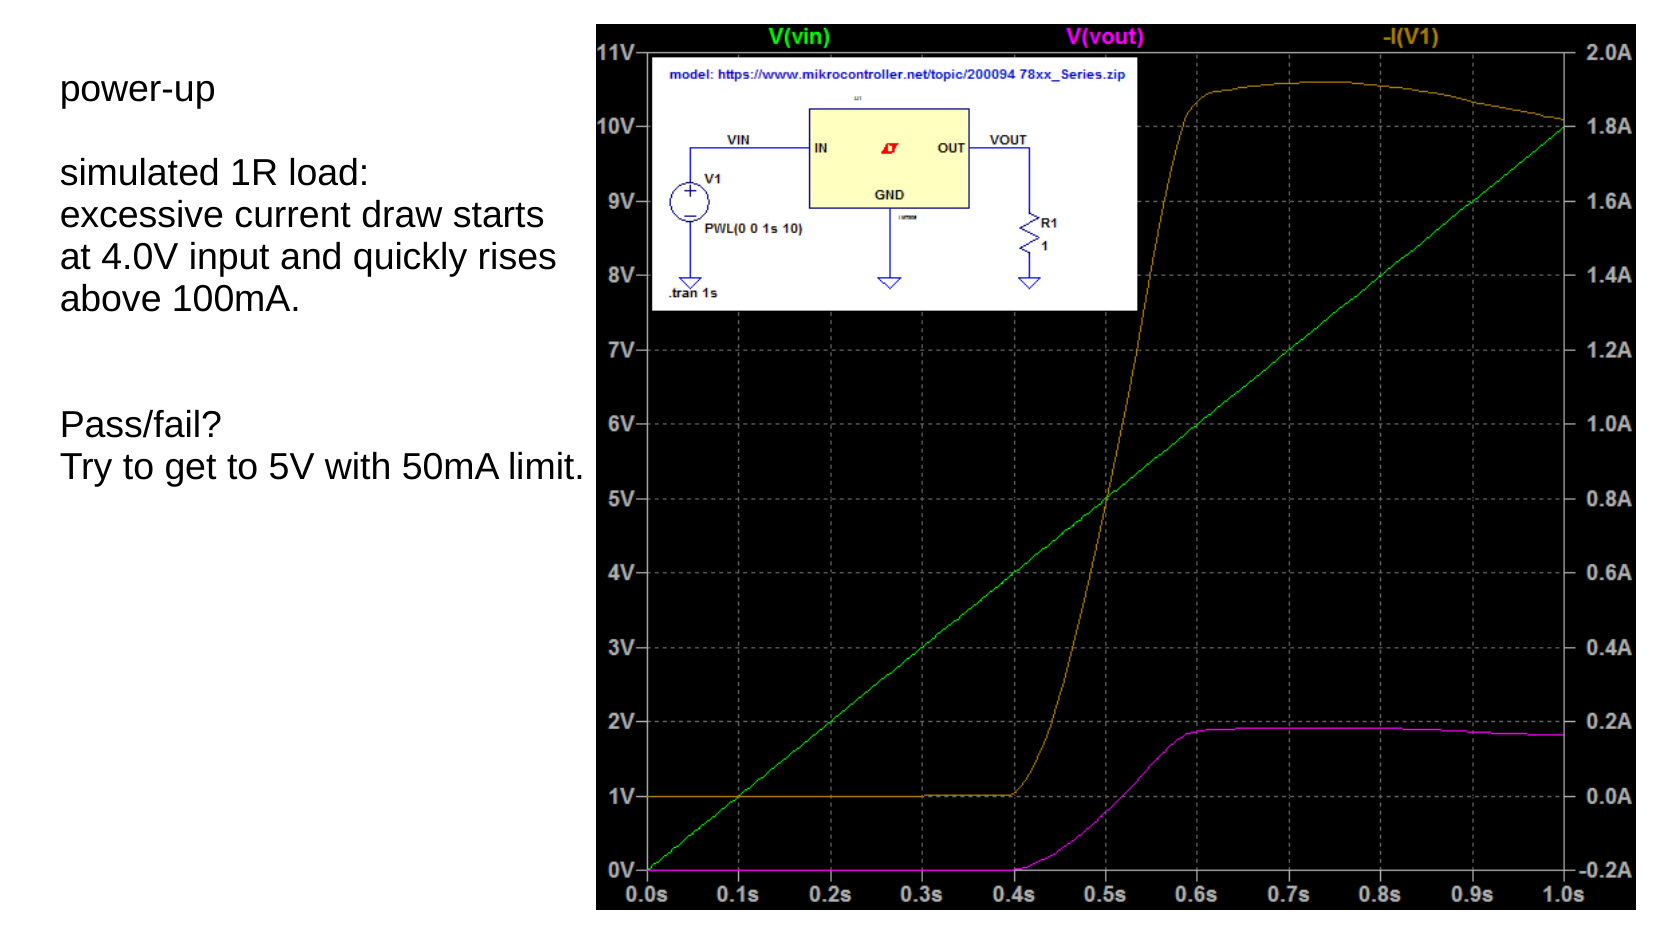

power-up
simulated 1R load:
excessive current draw starts
at 4.0V input and quickly rises
above 100mA.
Pass/fail?
Try to get to 5V with 50mA limit.